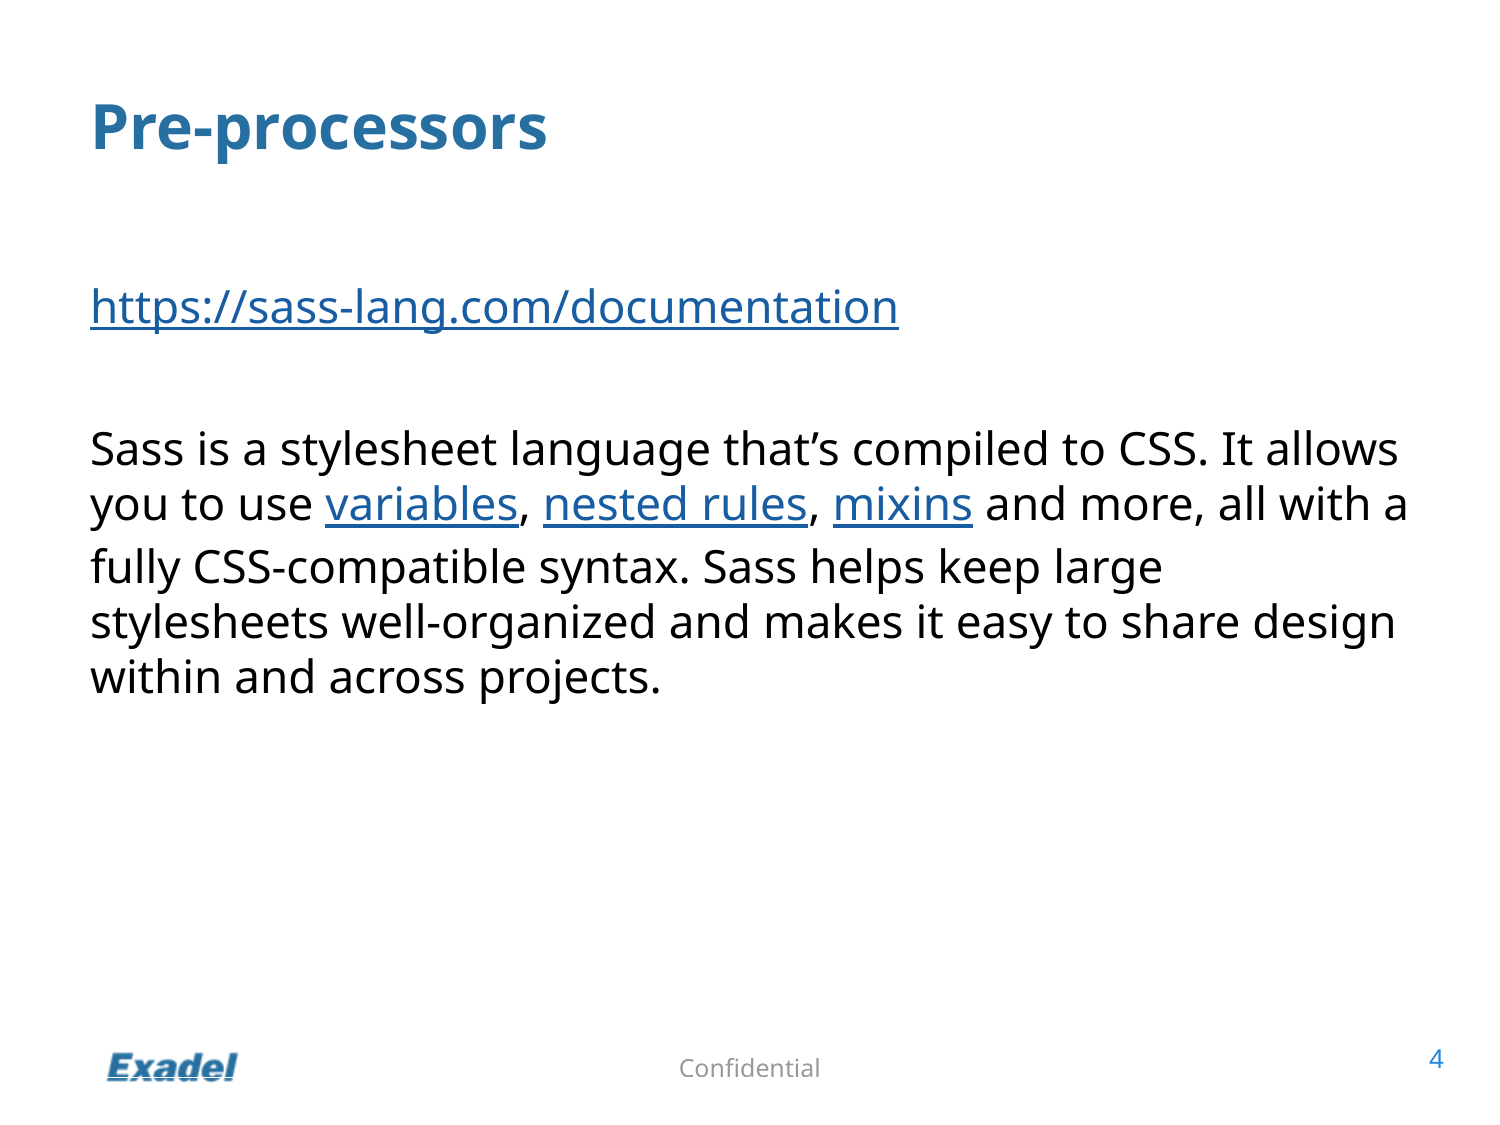

# Pre-processors
https://sass-lang.com/documentation
Sass is a stylesheet language that’s compiled to CSS. It allows you to use variables, nested rules, mixins and more, all with a fully CSS-compatible syntax. Sass helps keep large stylesheets well-organized and makes it easy to share design within and across projects.